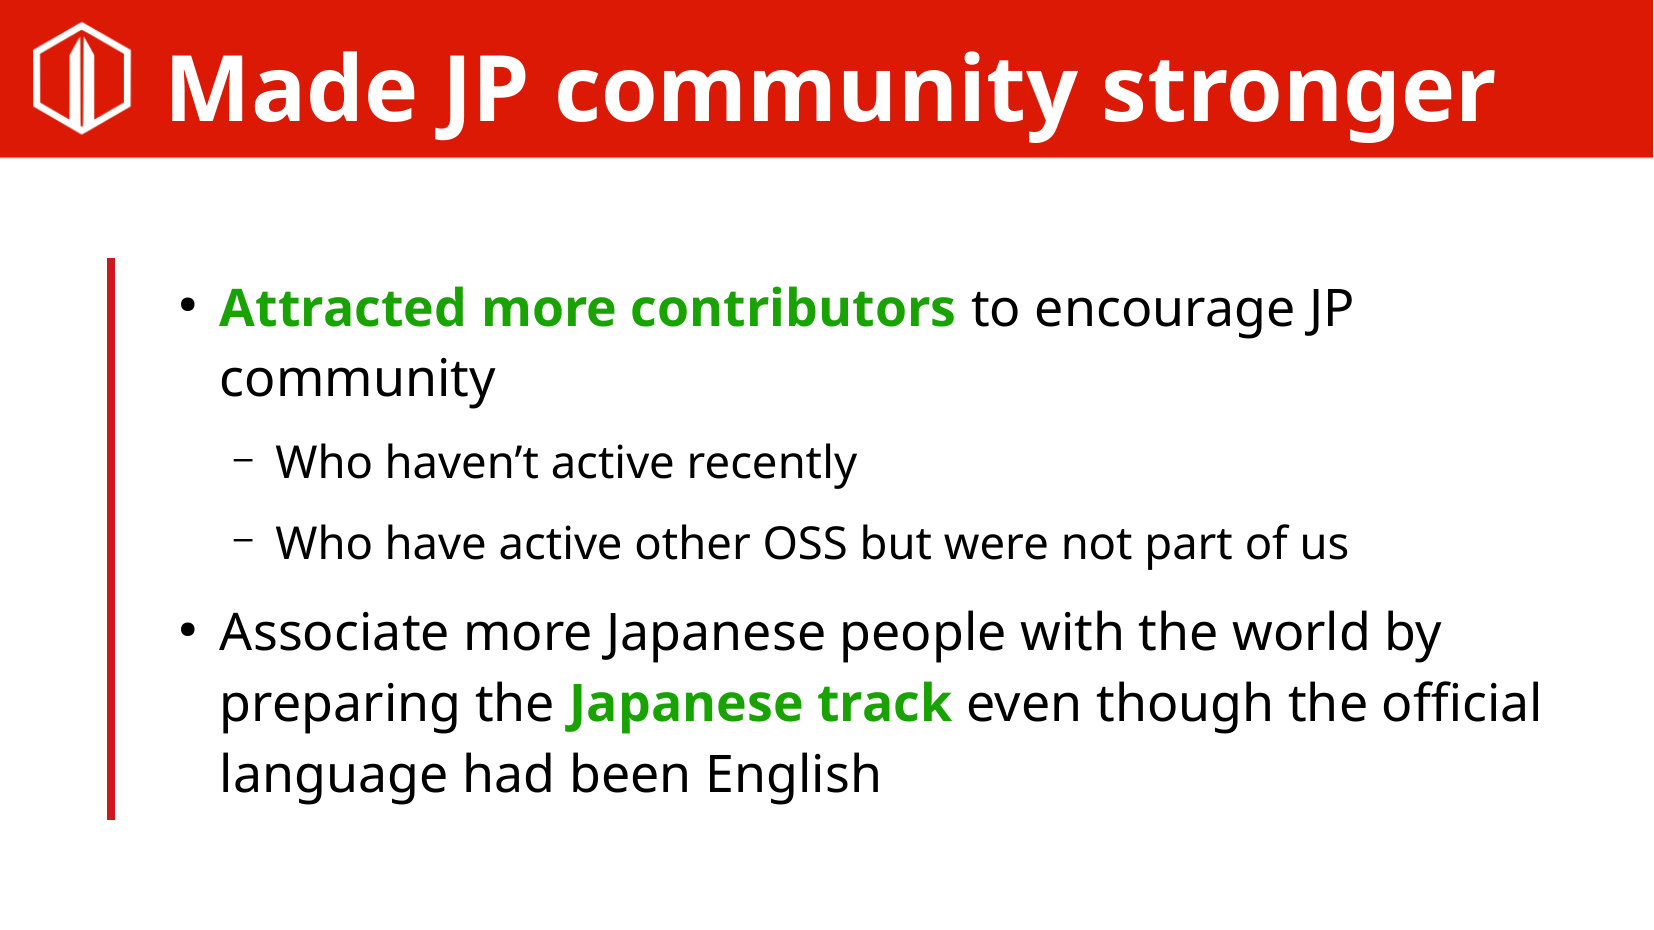

# Made JP community stronger
Attracted more contributors to encourage JP community
Who haven’t active recently
Who have active other OSS but were not part of us
Associate more Japanese people with the world by preparing the Japanese track even though the official language had been English